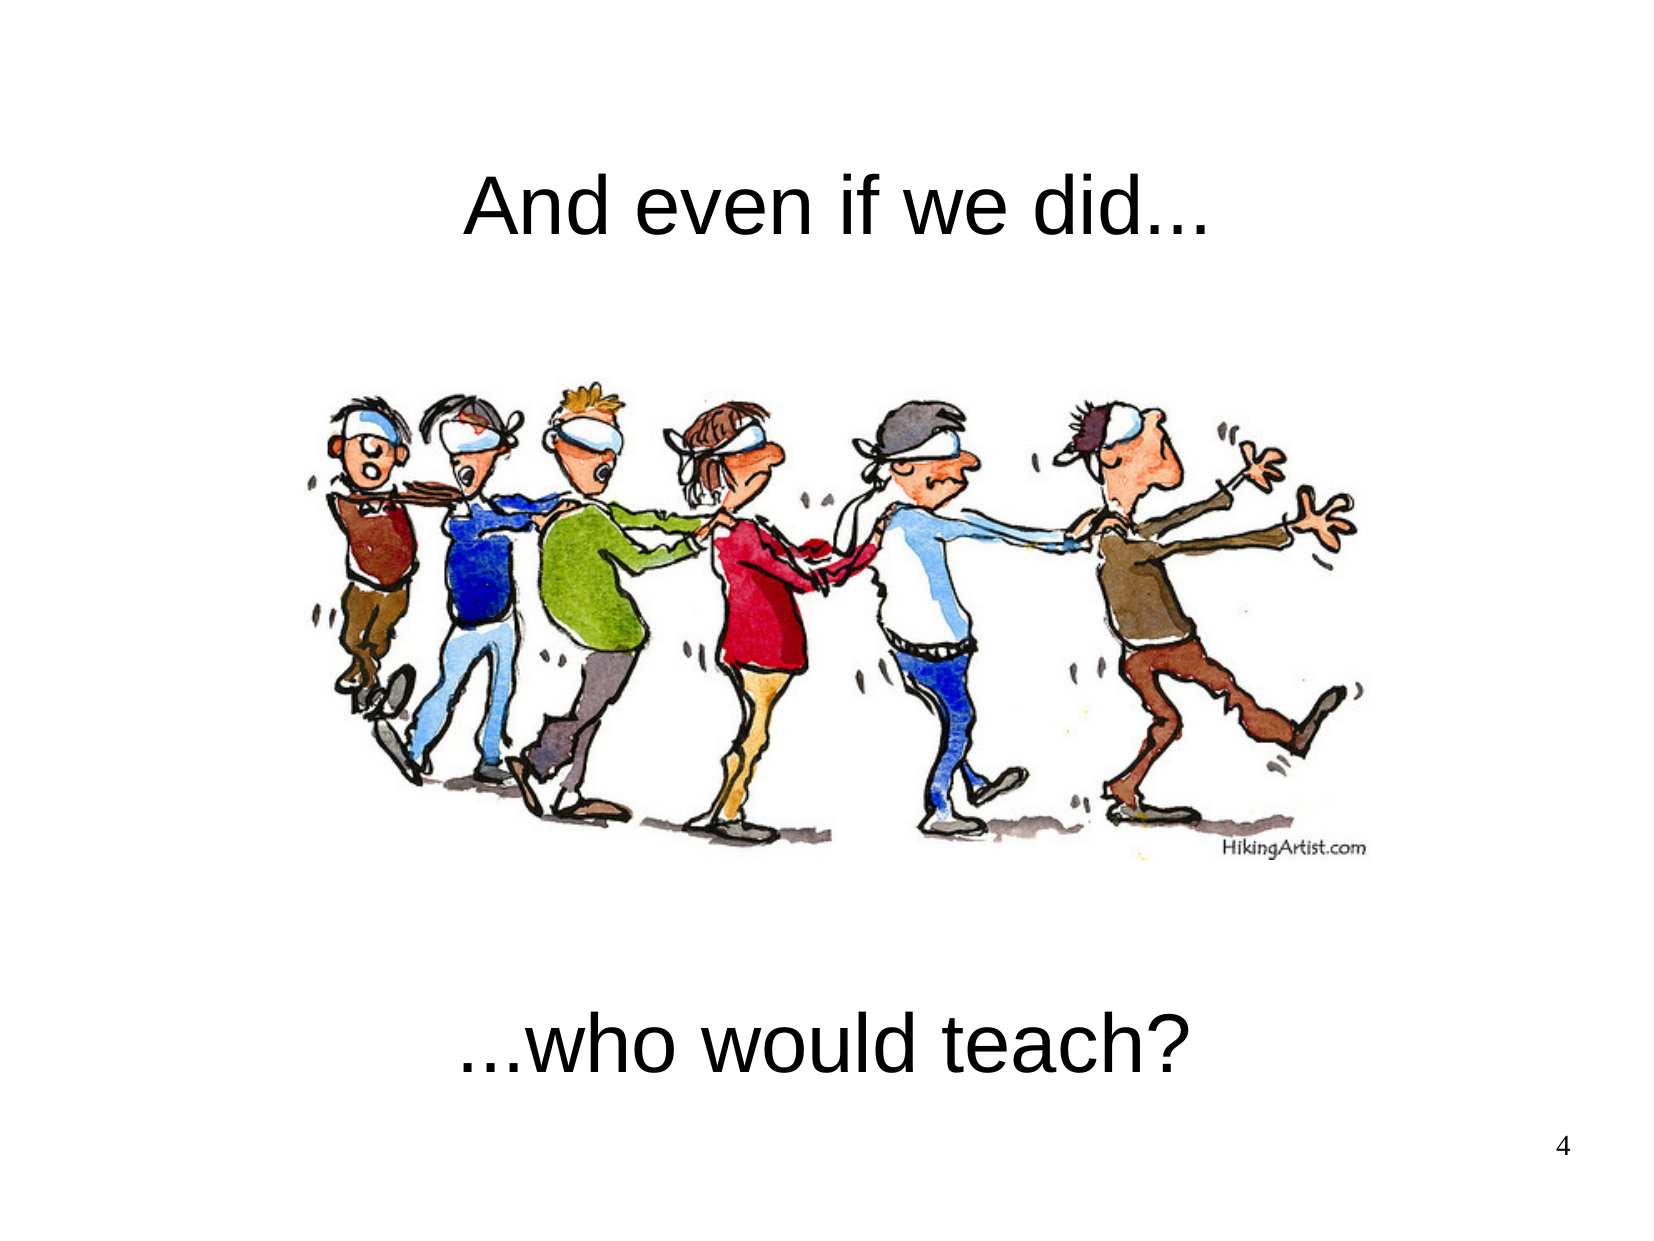

And even if we did...
...who would teach?
4